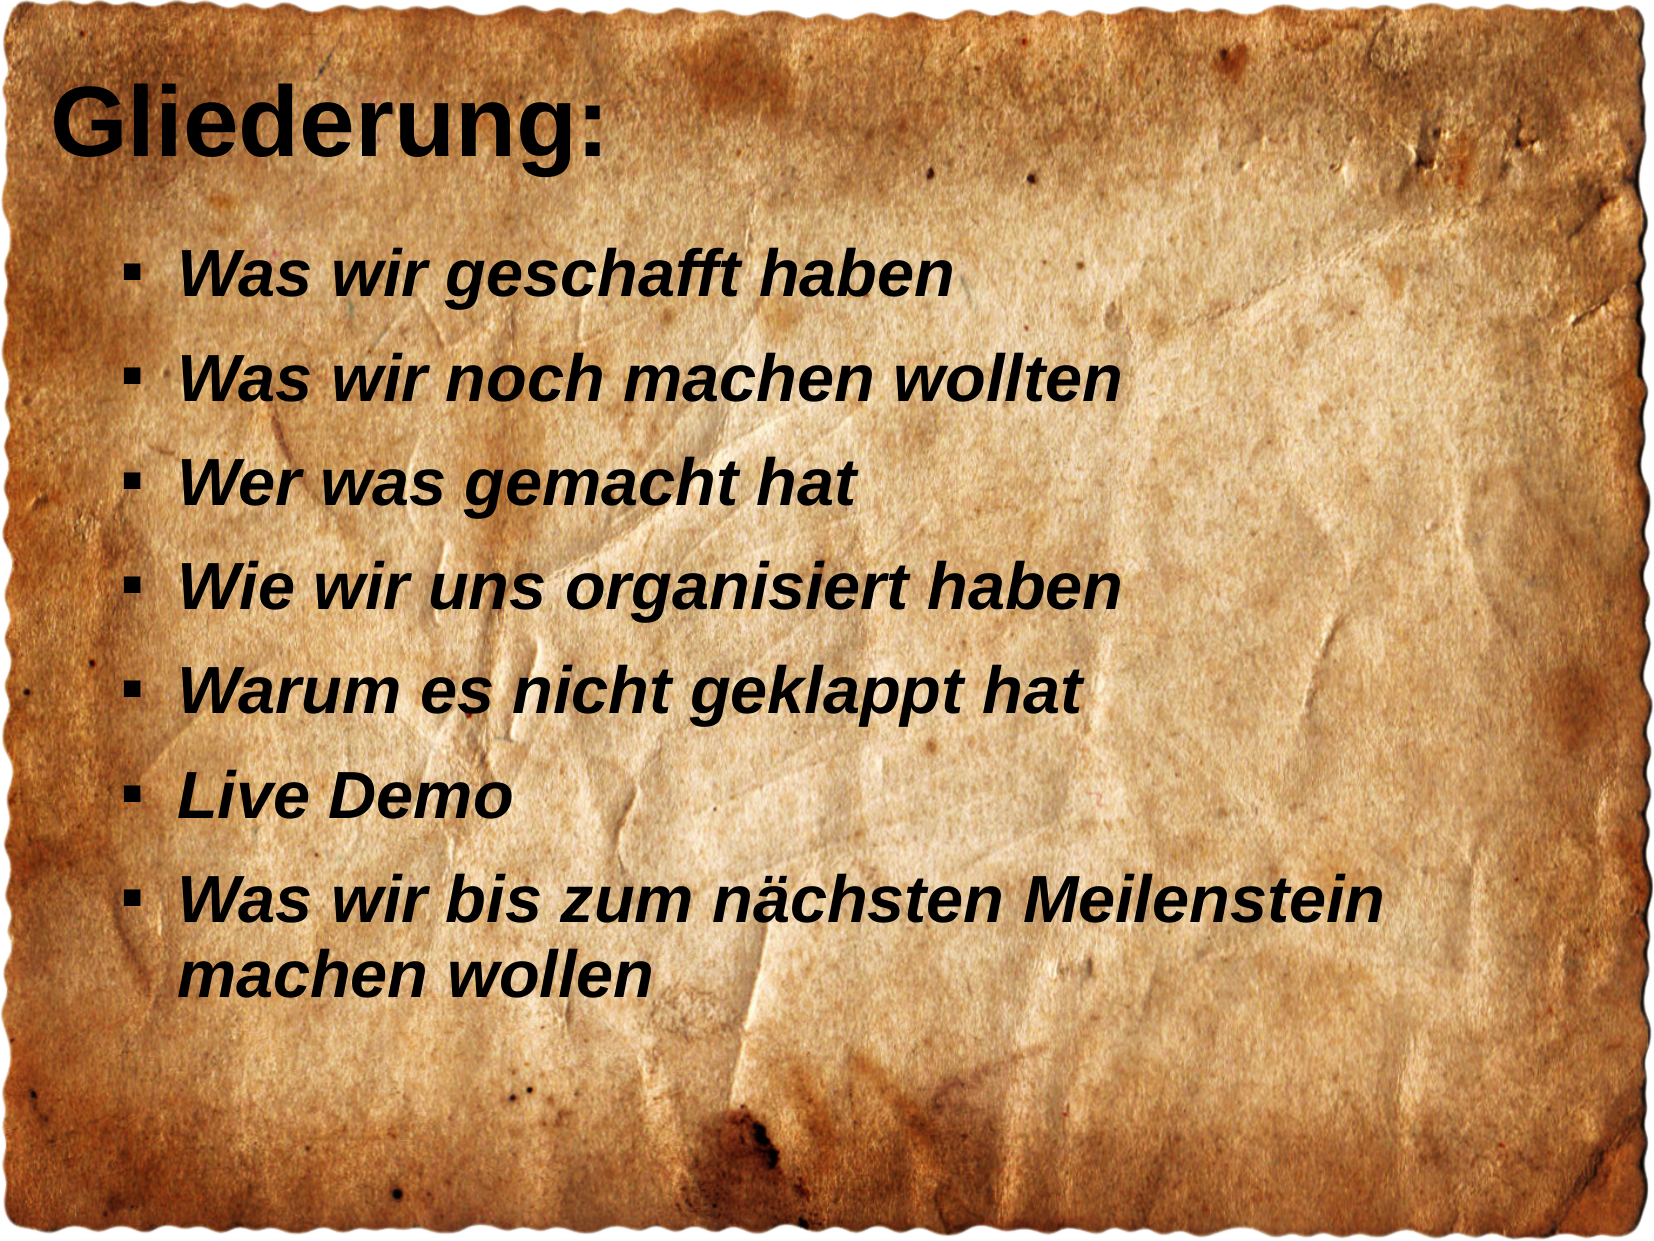

Gliederung:
# Was wir geschafft haben
Was wir noch machen wollten
Wer was gemacht hat
Wie wir uns organisiert haben
Warum es nicht geklappt hat
Live Demo
Was wir bis zum nächsten Meilenstein machen wollen